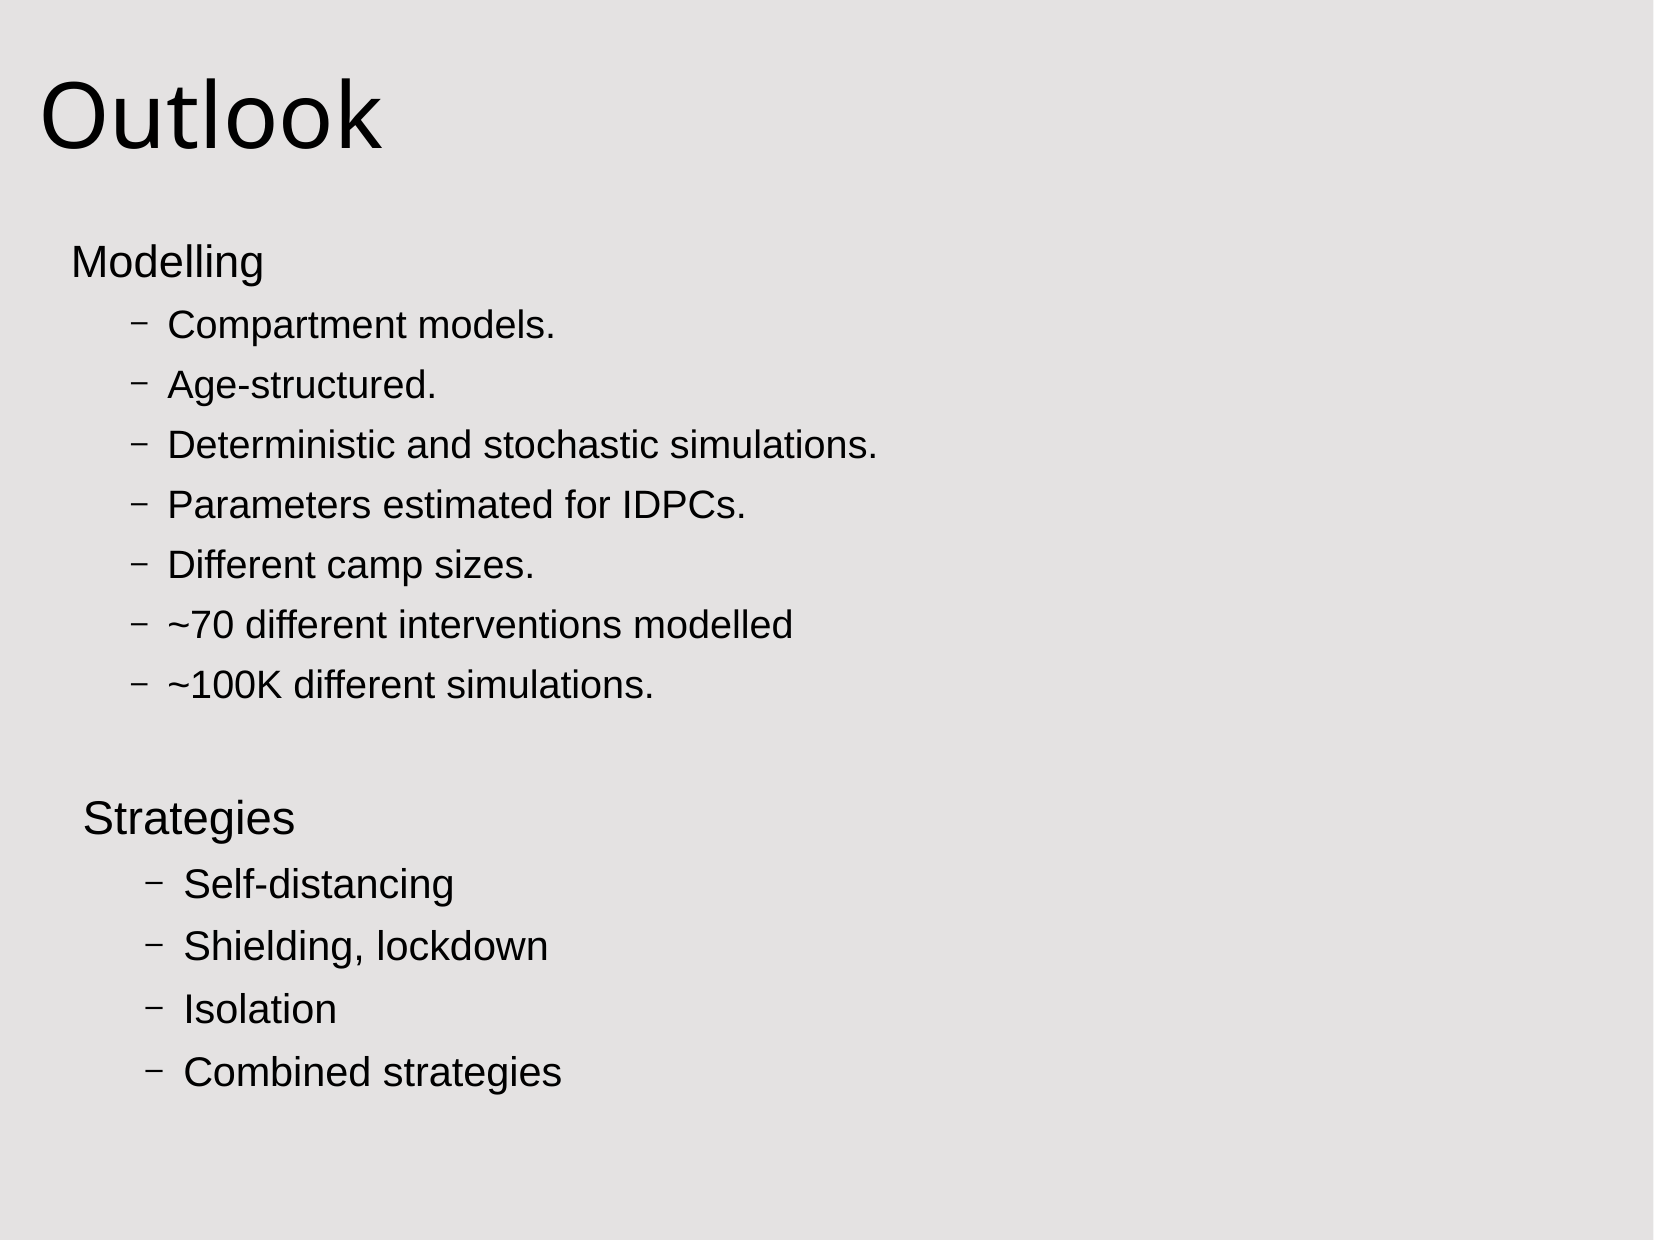

Outlook
# Modelling
Compartment models.
Age-structured.
Deterministic and stochastic simulations.
Parameters estimated for IDPCs.
Different camp sizes.
~70 different interventions modelled
~100K different simulations.
Strategies
Self-distancing
Shielding, lockdown
Isolation
Combined strategies